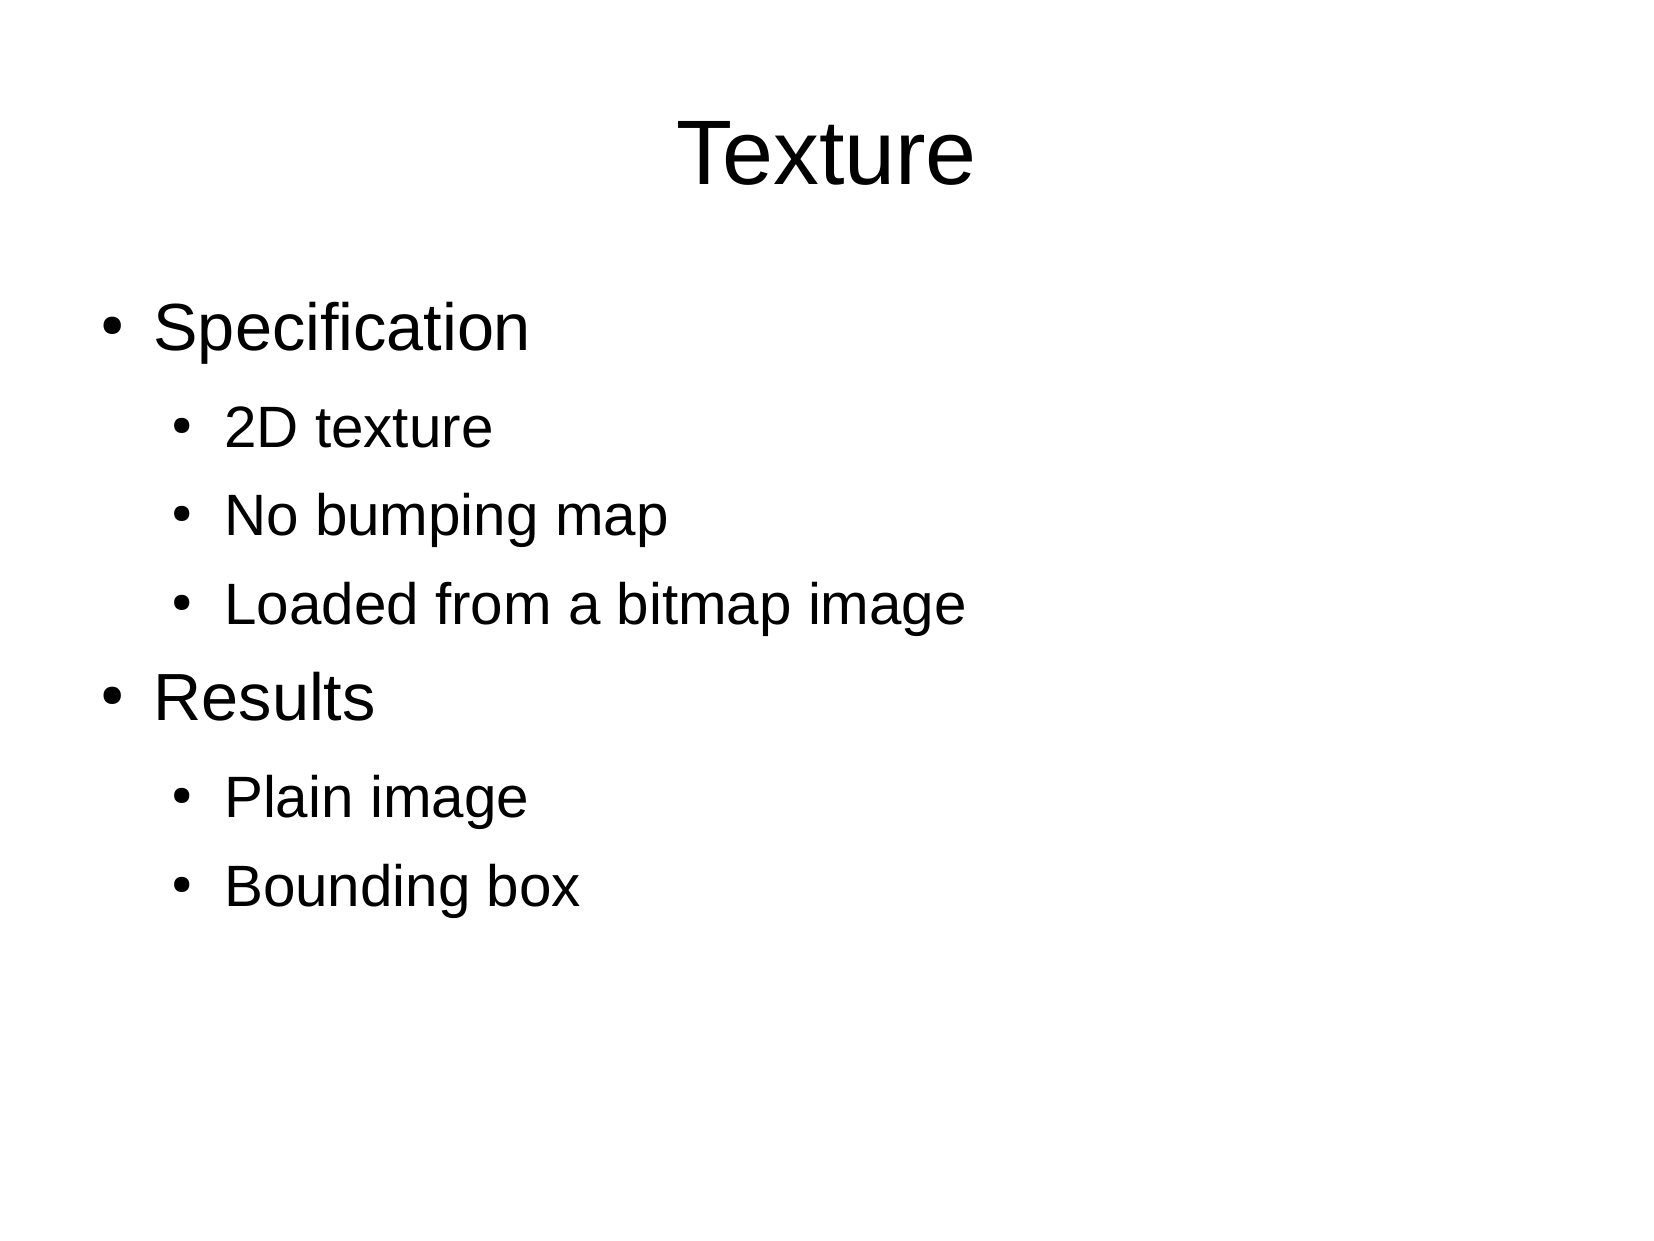

# Texture
Specification
2D texture
No bumping map
Loaded from a bitmap image
Results
Plain image
Bounding box